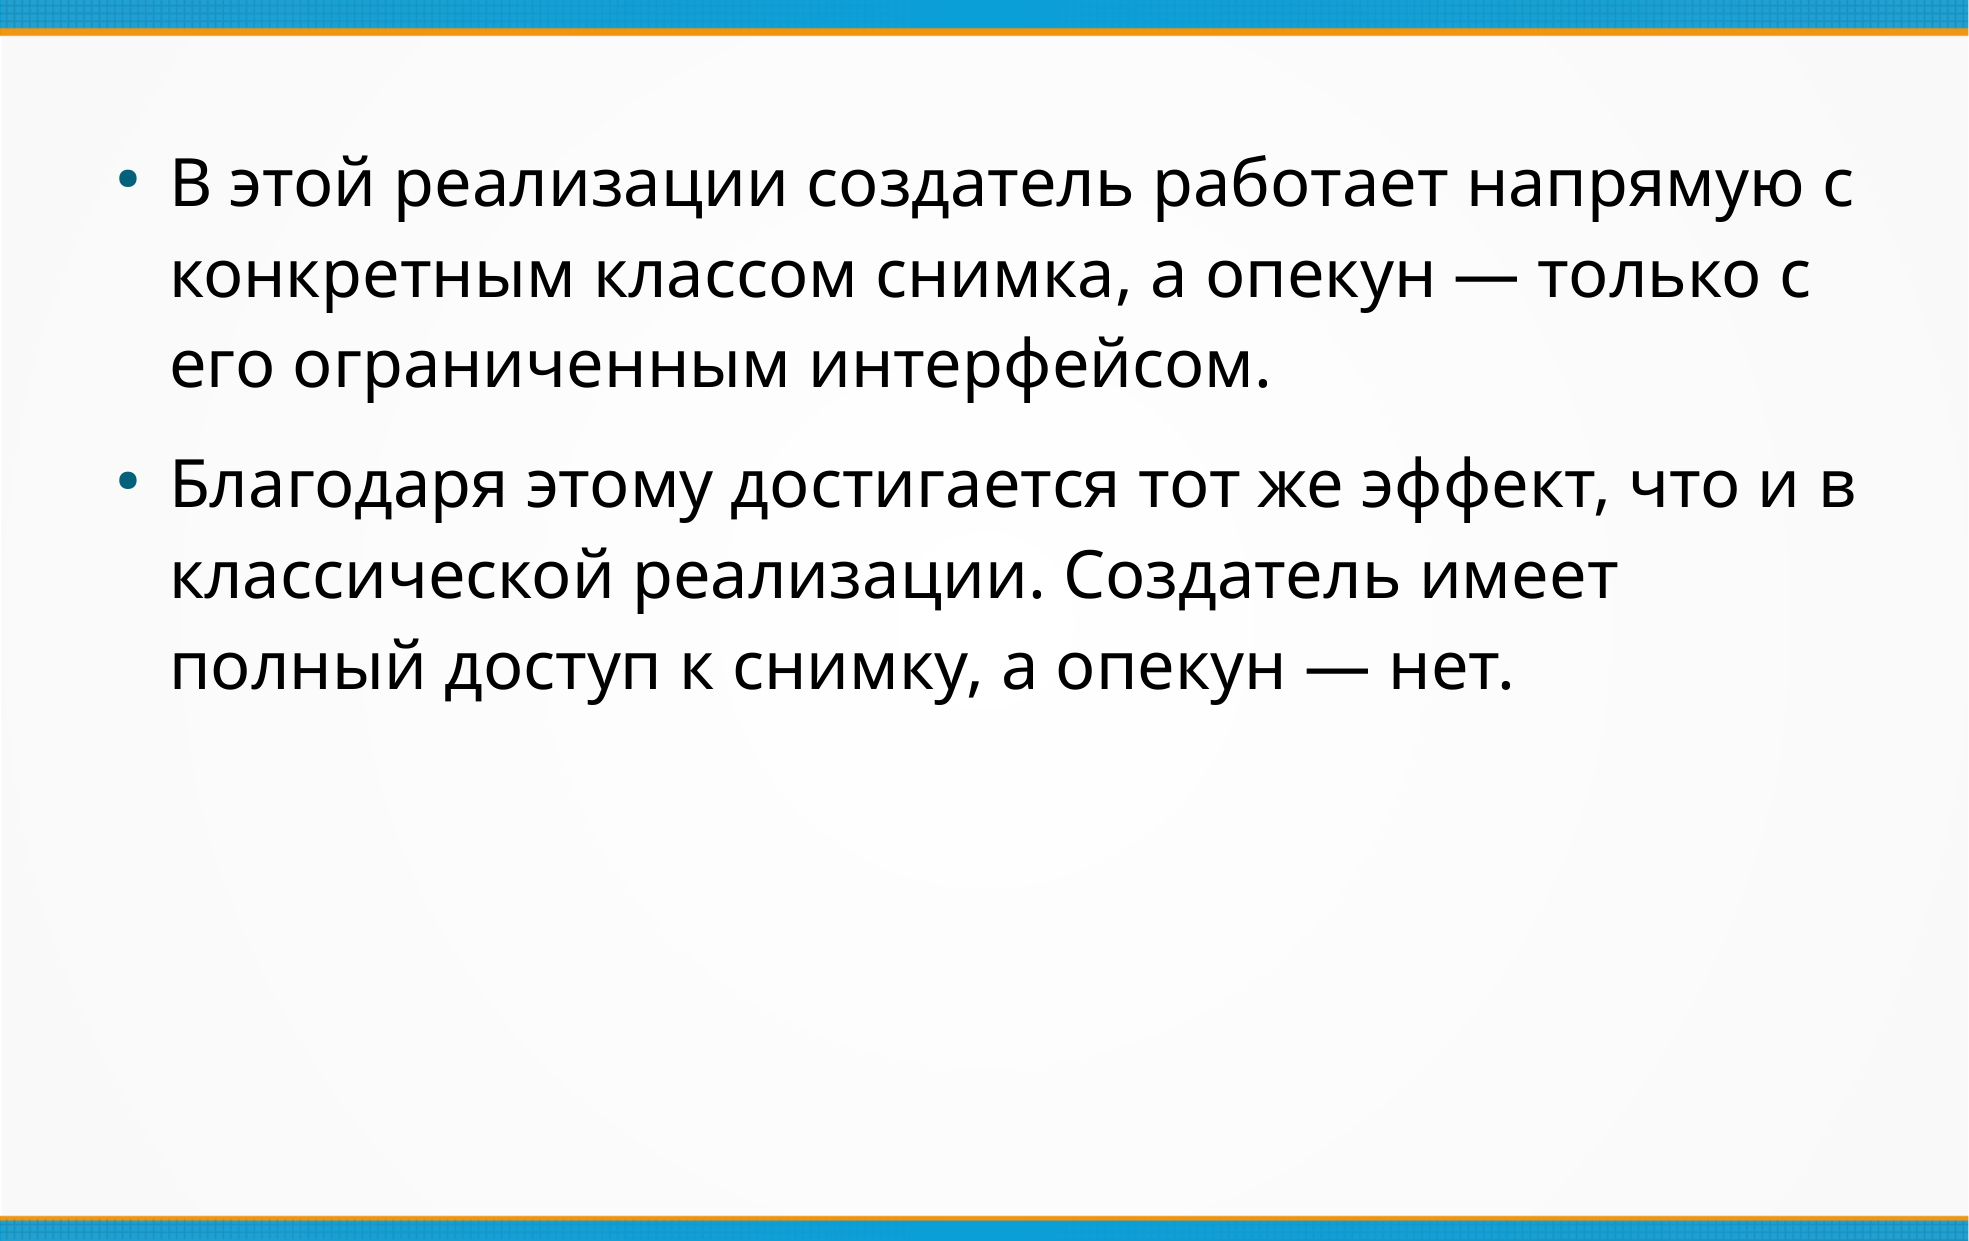

# В этой реализации создатель работает напрямую с конкретным классом снимка, а опекун — только с его ограниченным интерфейсом.
Благодаря этому достигается тот же эффект, что и в классической реализации. Создатель имеет полный доступ к снимку, а опекун — нет.